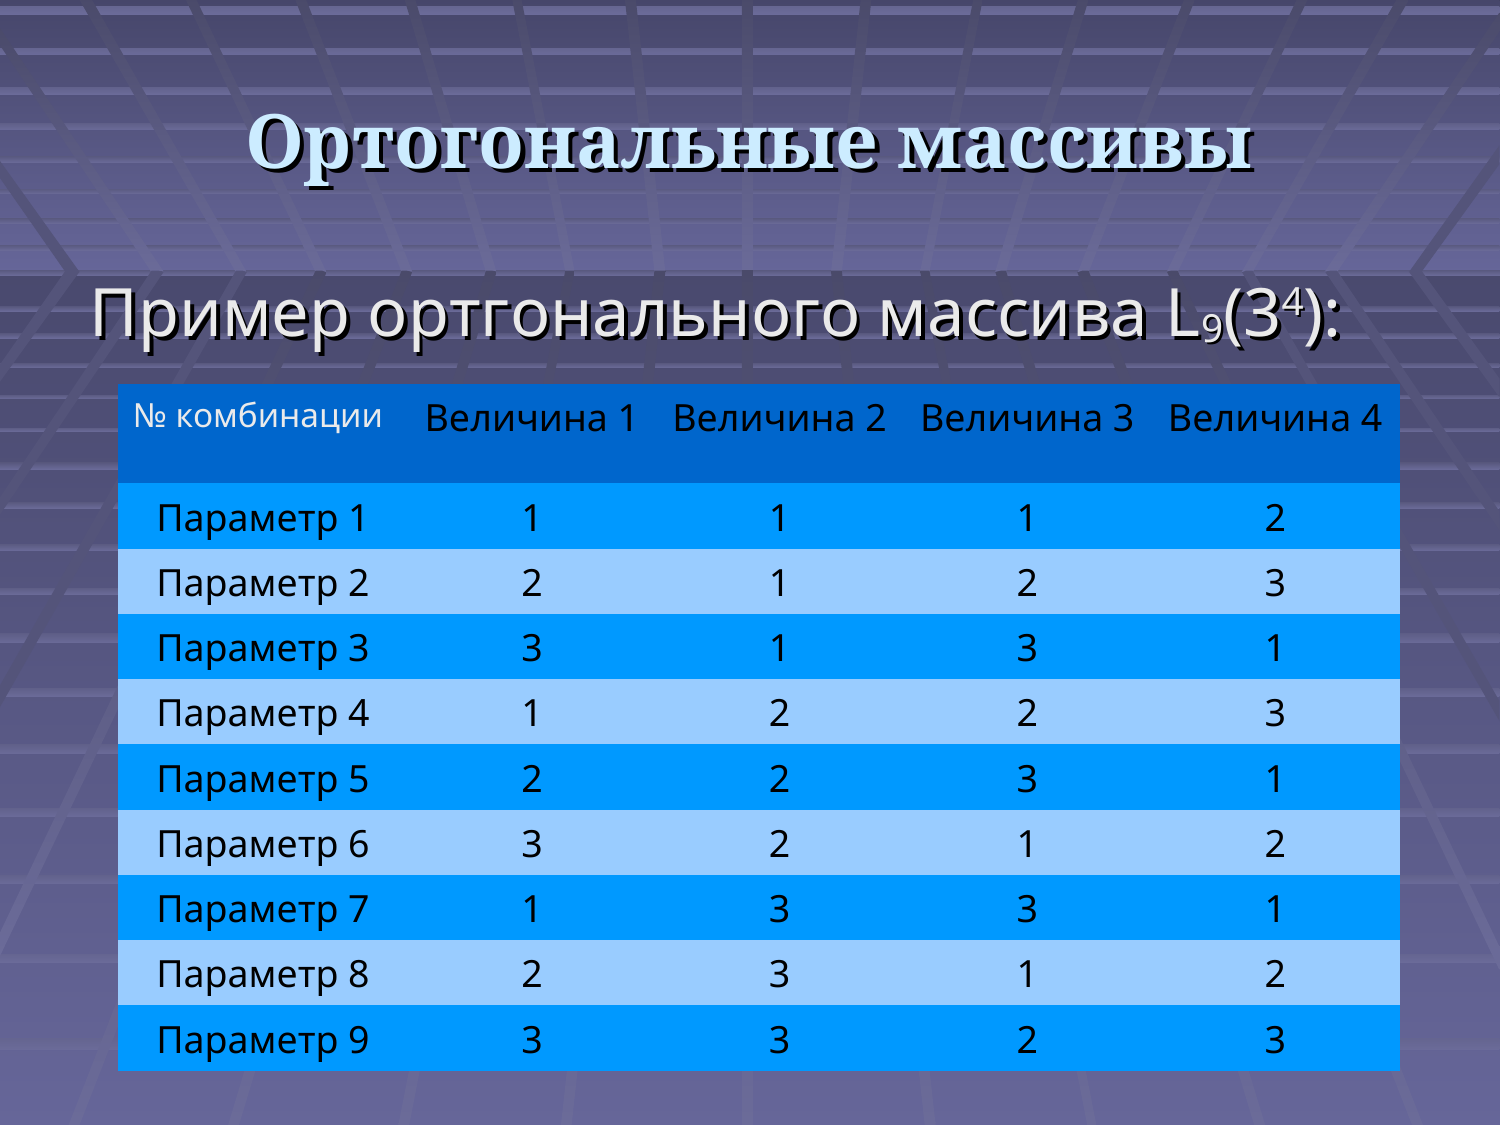

# Ортогональные массивы
Пример ортгонального массива L9(34):
| № комбинации | Величина 1 | Величина 2 | Величина 3 | Величина 4 |
| --- | --- | --- | --- | --- |
| Параметр 1 | 1 | 1 | 1 | 2 |
| Параметр 2 | 2 | 1 | 2 | 3 |
| Параметр 3 | 3 | 1 | 3 | 1 |
| Параметр 4 | 1 | 2 | 2 | 3 |
| Параметр 5 | 2 | 2 | 3 | 1 |
| Параметр 6 | 3 | 2 | 1 | 2 |
| Параметр 7 | 1 | 3 | 3 | 1 |
| Параметр 8 | 2 | 3 | 1 | 2 |
| Параметр 9 | 3 | 3 | 2 | 3 |